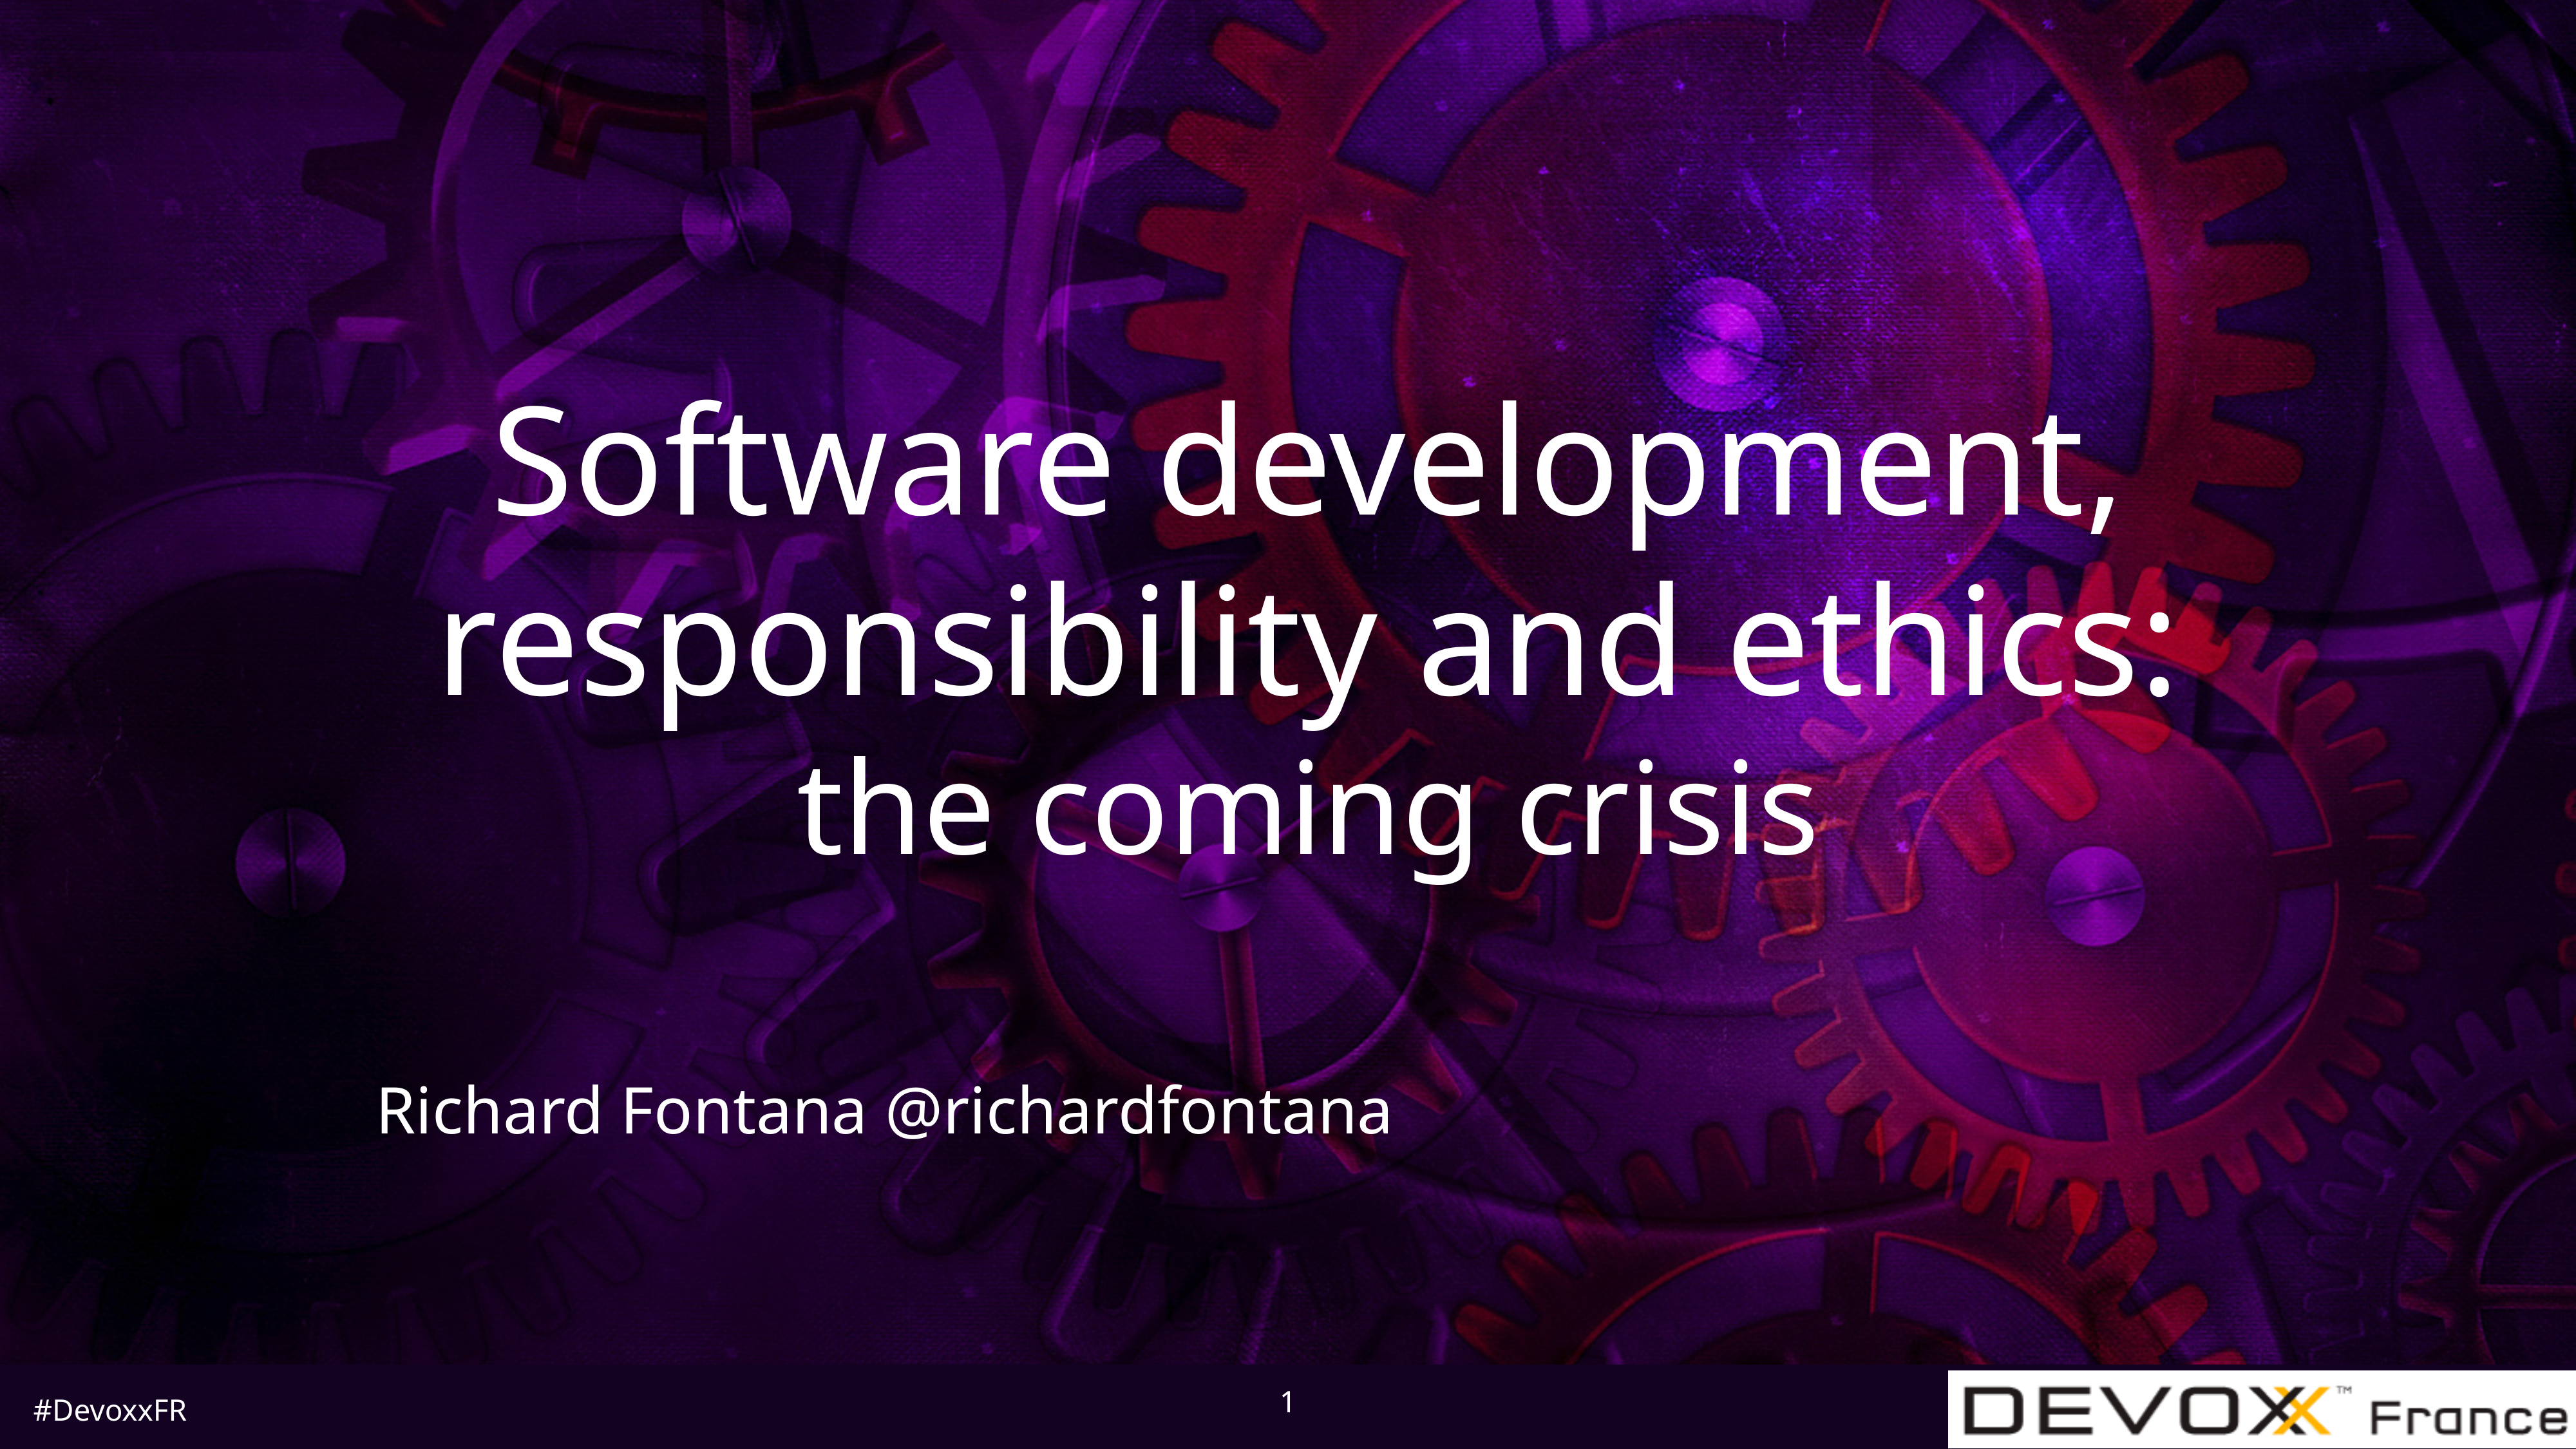

# Software development, responsibility and ethics: the coming crisis
Richard Fontana @richardfontana